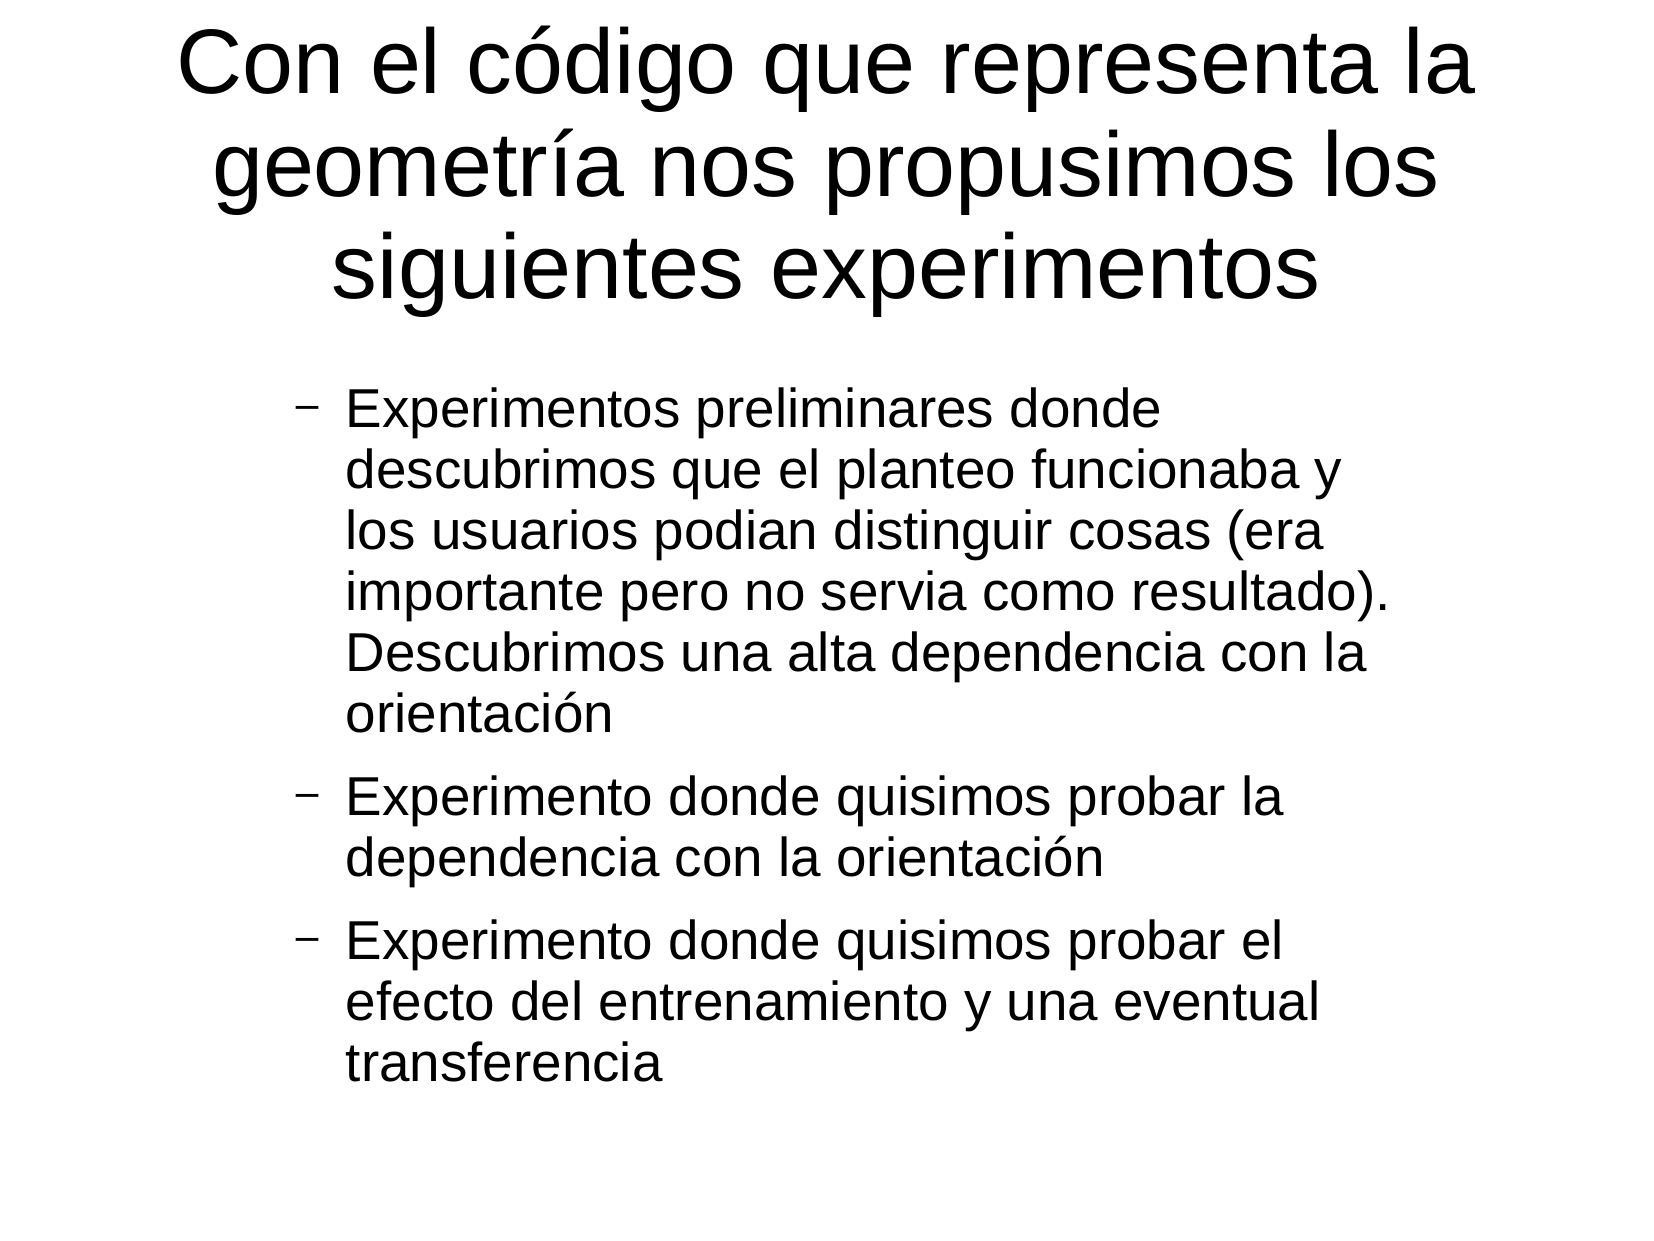

# Con el código que representa la geometría nos propusimos los siguientes experimentos
Experimentos preliminares donde descubrimos que el planteo funcionaba y los usuarios podian distinguir cosas (era importante pero no servia como resultado). Descubrimos una alta dependencia con la orientación
Experimento donde quisimos probar la dependencia con la orientación
Experimento donde quisimos probar el efecto del entrenamiento y una eventual transferencia